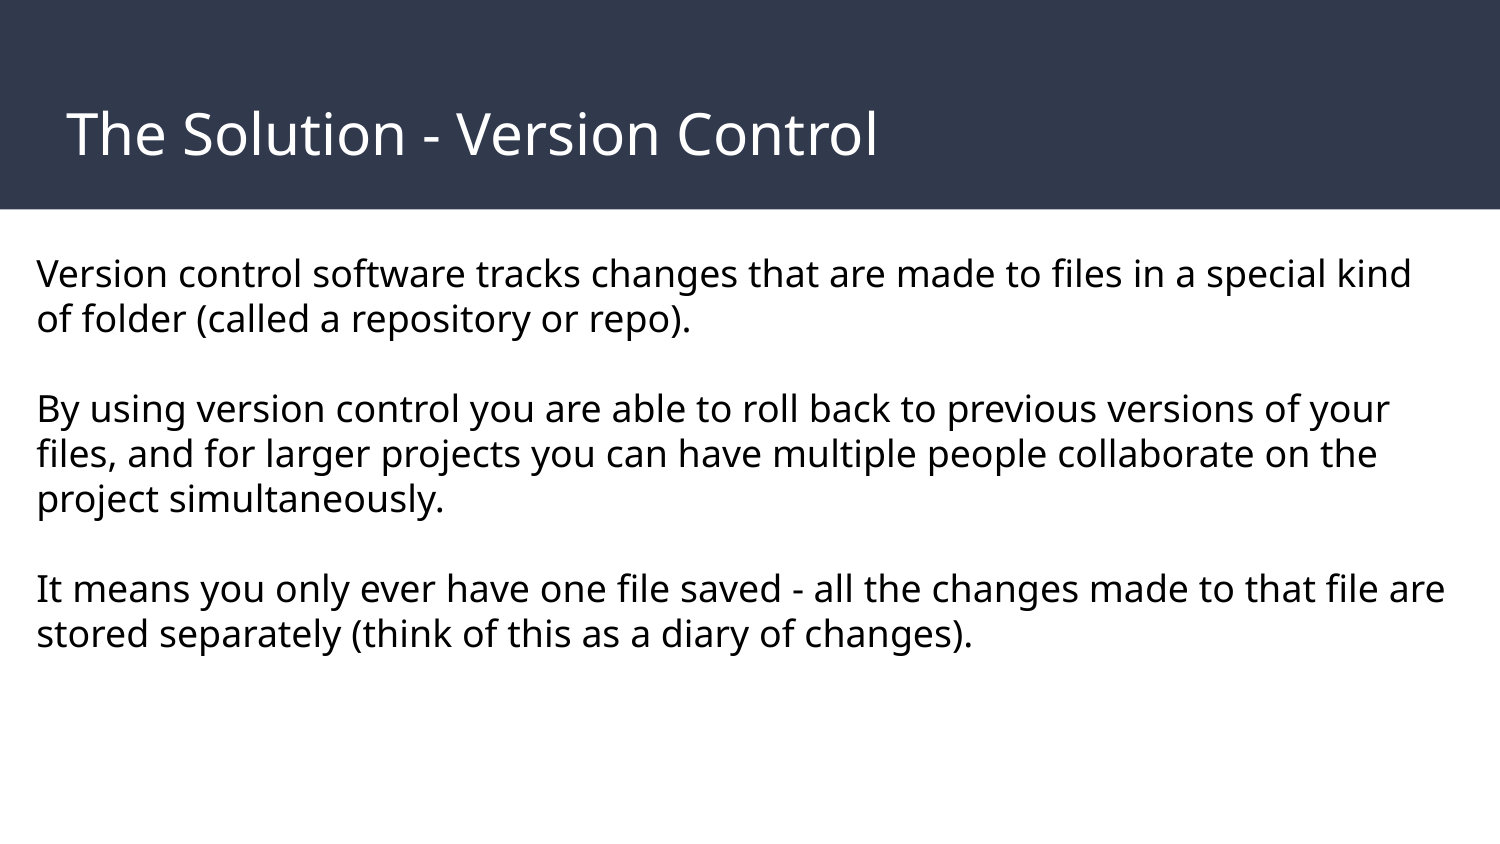

# The Solution - Version Control
Version control software tracks changes that are made to files in a special kind of folder (called a repository or repo).
By using version control you are able to roll back to previous versions of your files, and for larger projects you can have multiple people collaborate on the project simultaneously.
It means you only ever have one file saved - all the changes made to that file are stored separately (think of this as a diary of changes).